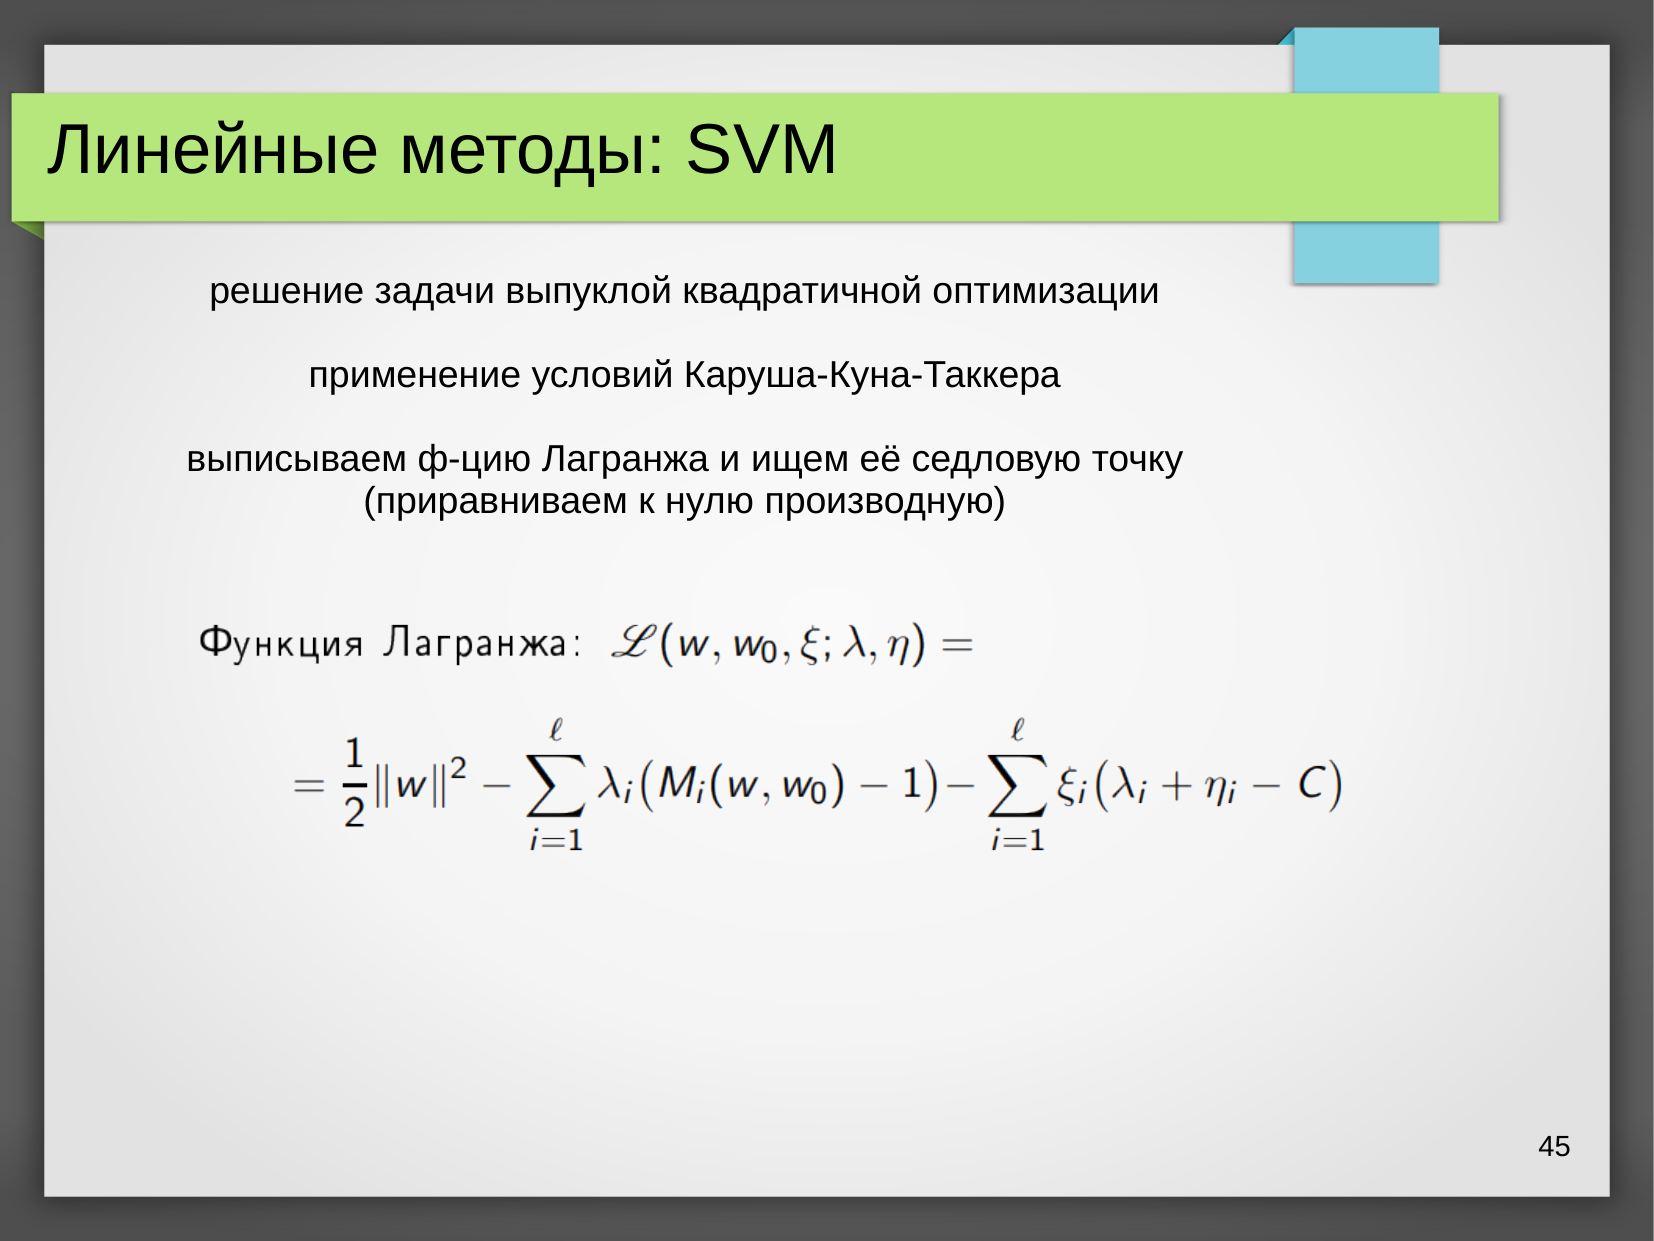

# Линейные методы: SVM
решение задачи выпуклой квадратичной оптимизации
применение условий Каруша-Куна-Таккера
выписываем ф-цию Лагранжа и ищем её седловую точку
(приравниваем к нулю производную)
45